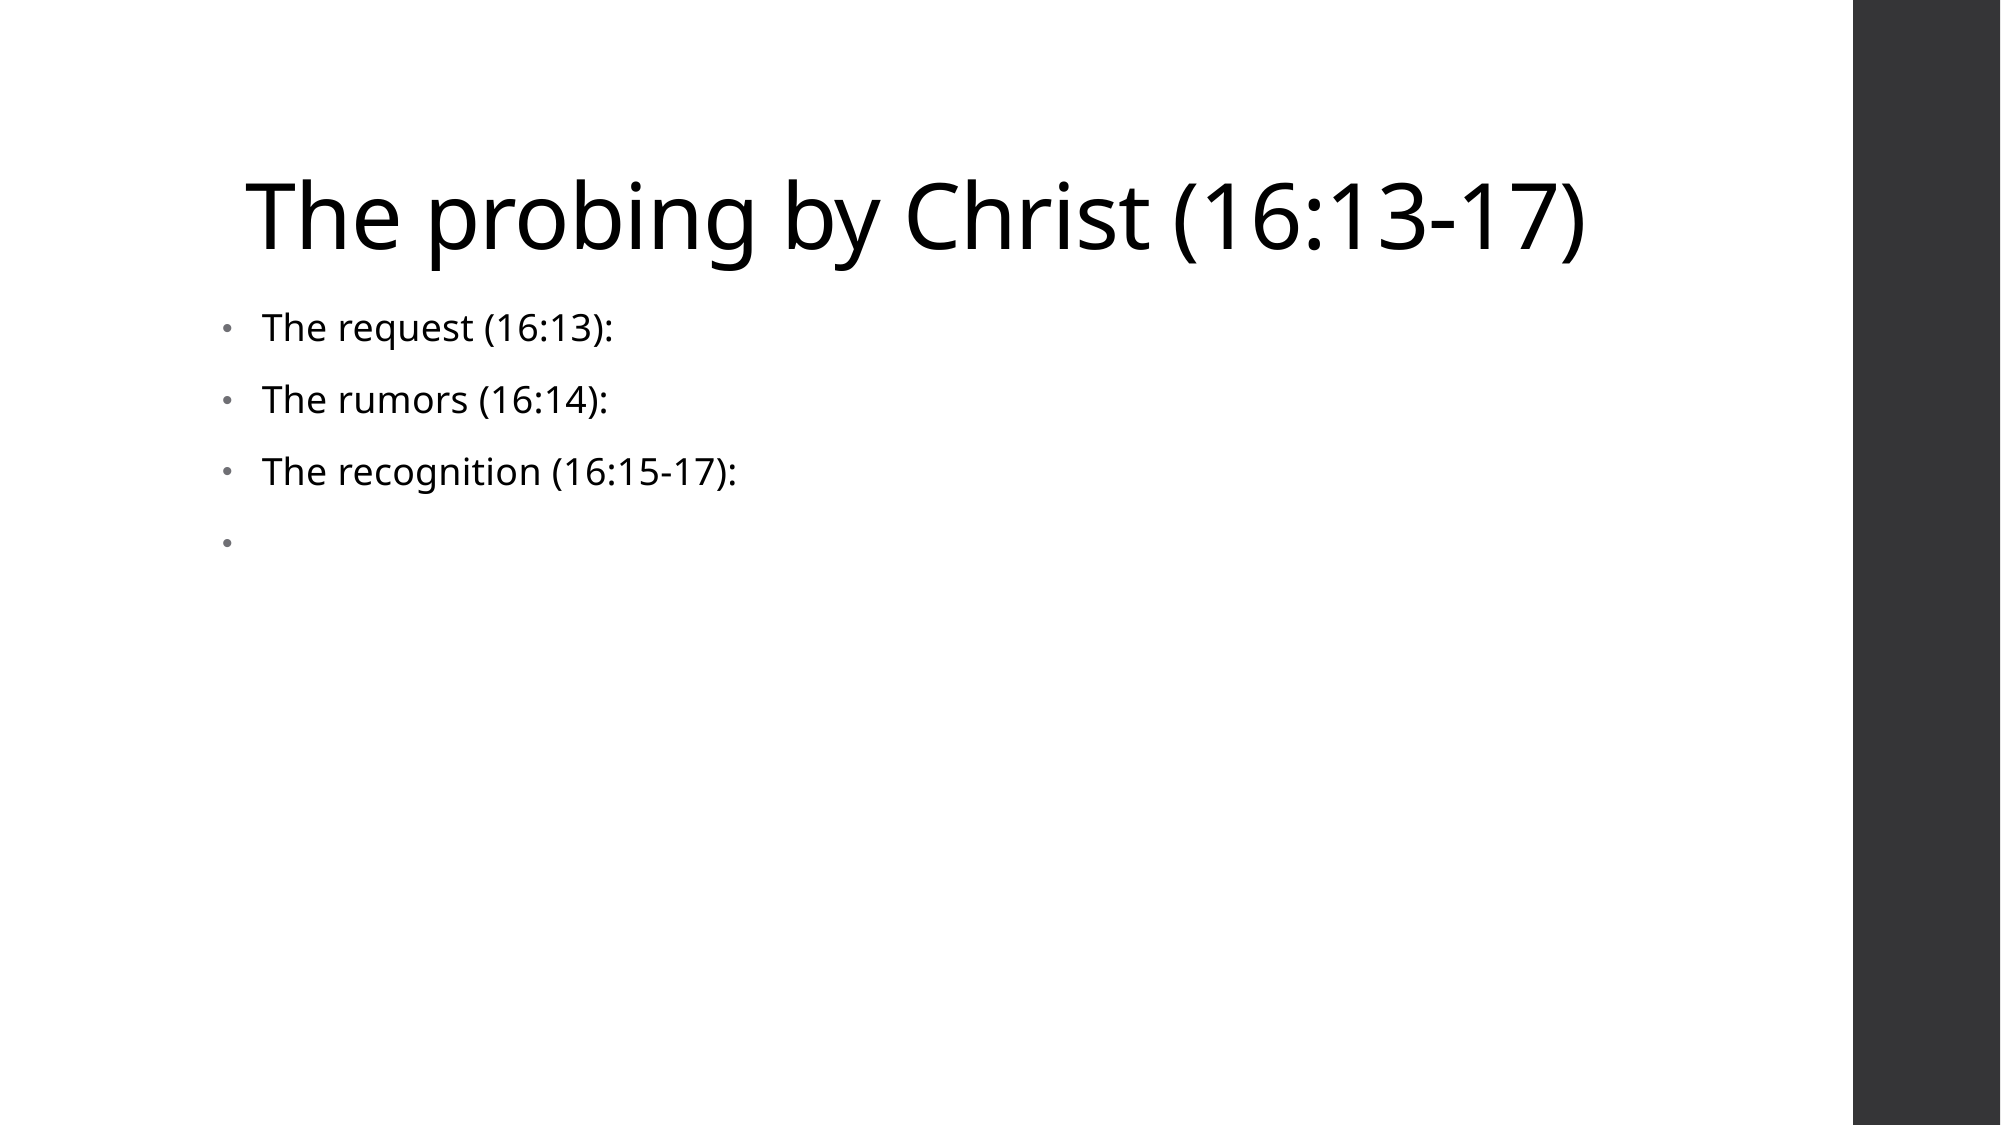

# The probing by Christ (16:13-17)
 The request (16:13):
 The rumors (16:14):
 The recognition (16:15-17):